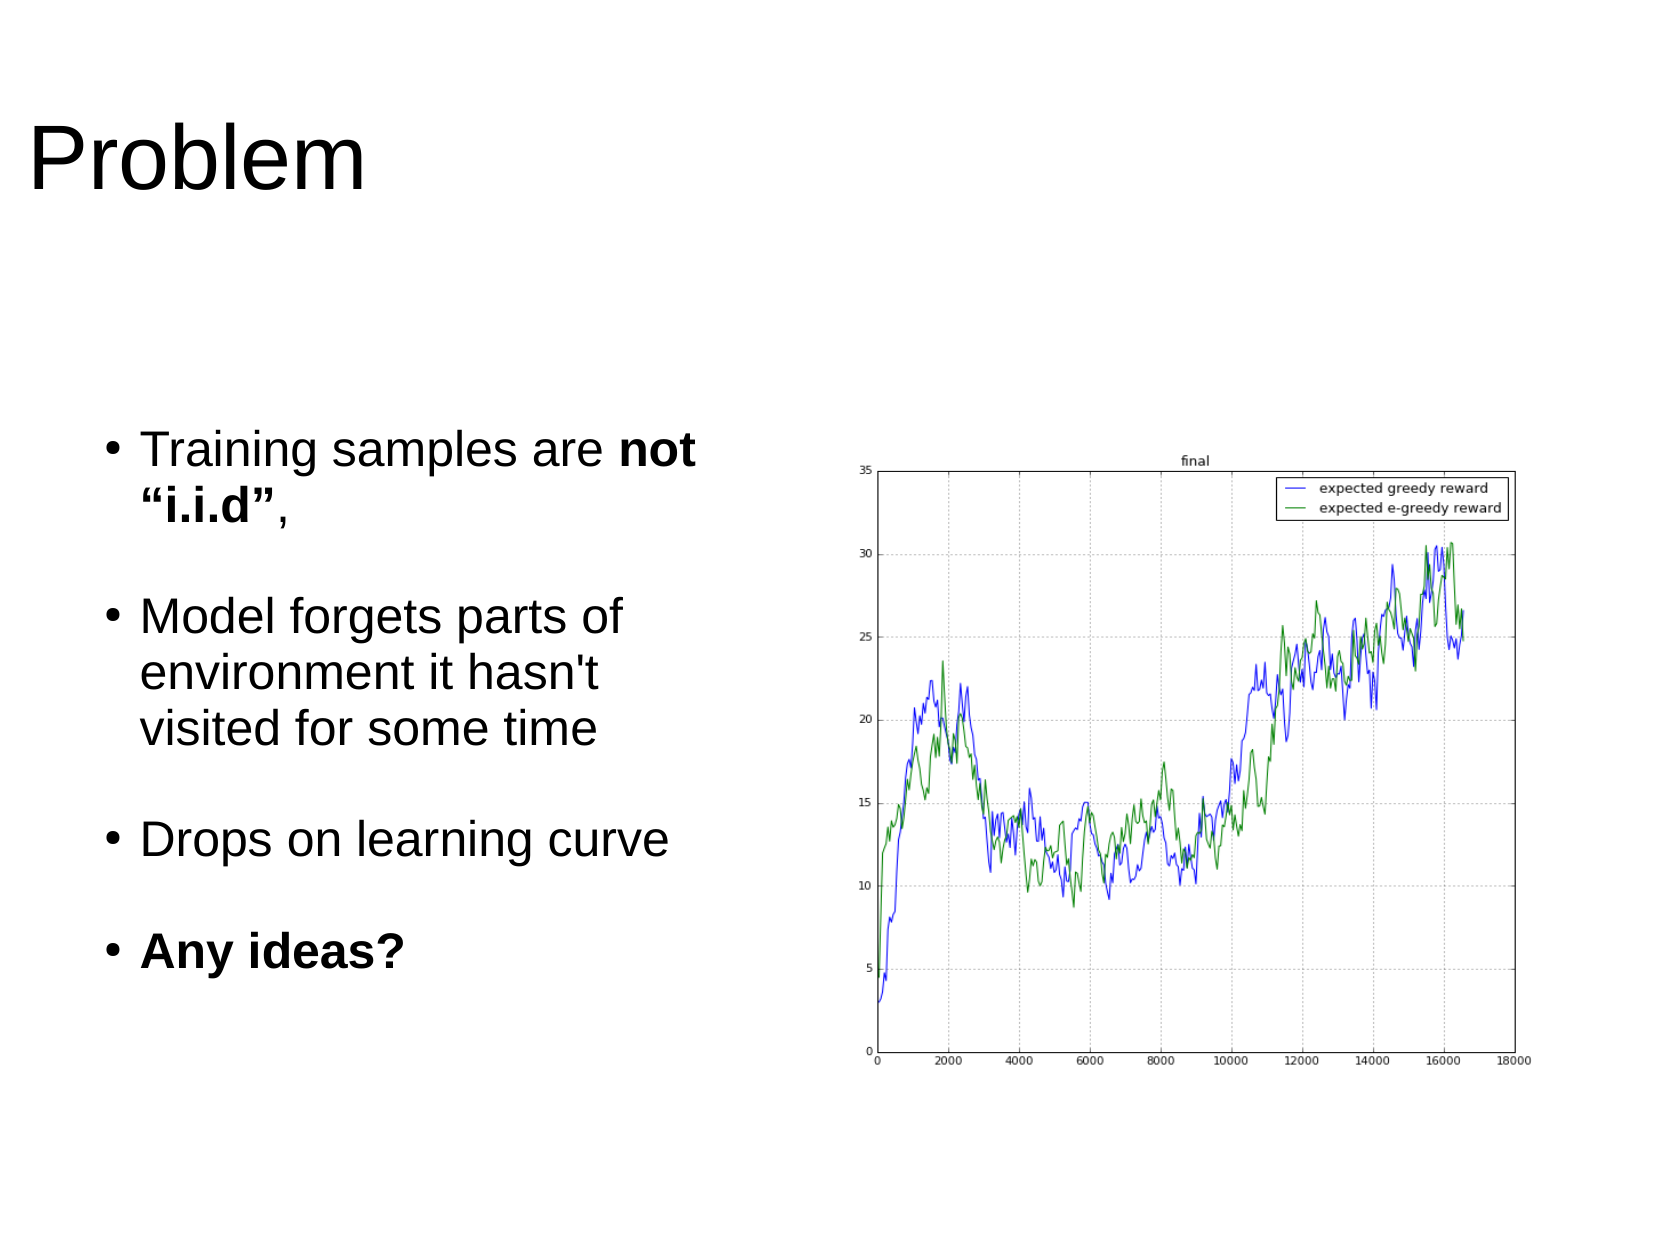

Problem
Training samples are not “i.i.d”,
Model forgets parts of environment it hasn't
visited for some time
Drops on learning curve
Any ideas?